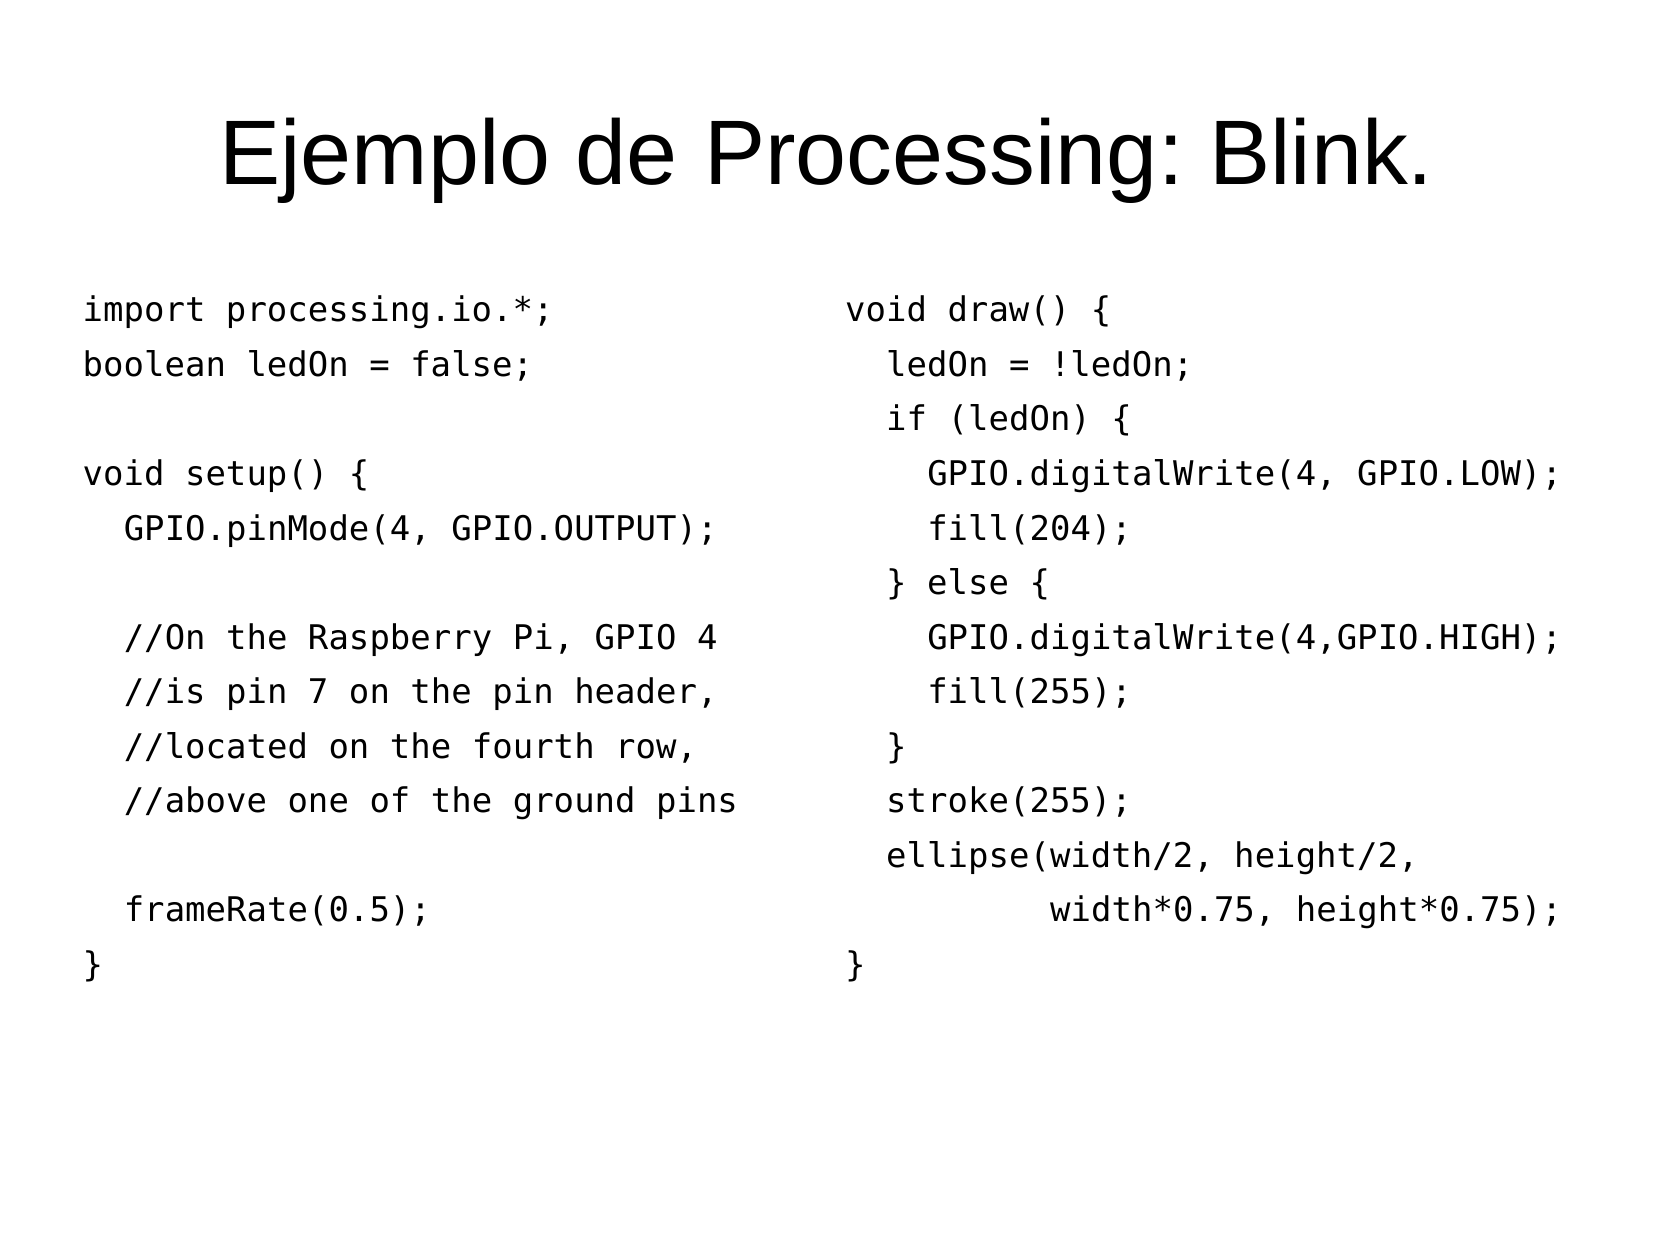

# Ejemplo de Processing: Blink.
import processing.io.*;
boolean ledOn = false;
void setup() {
 GPIO.pinMode(4, GPIO.OUTPUT);
 //On the Raspberry Pi, GPIO 4
 //is pin 7 on the pin header,
 //located on the fourth row,
 //above one of the ground pins
 frameRate(0.5);
}
void draw() {
 ledOn = !ledOn;
 if (ledOn) {
 GPIO.digitalWrite(4, GPIO.LOW);
 fill(204);
 } else {
 GPIO.digitalWrite(4,GPIO.HIGH);
 fill(255);
 }
 stroke(255);
 ellipse(width/2, height/2,
 width*0.75, height*0.75);
}